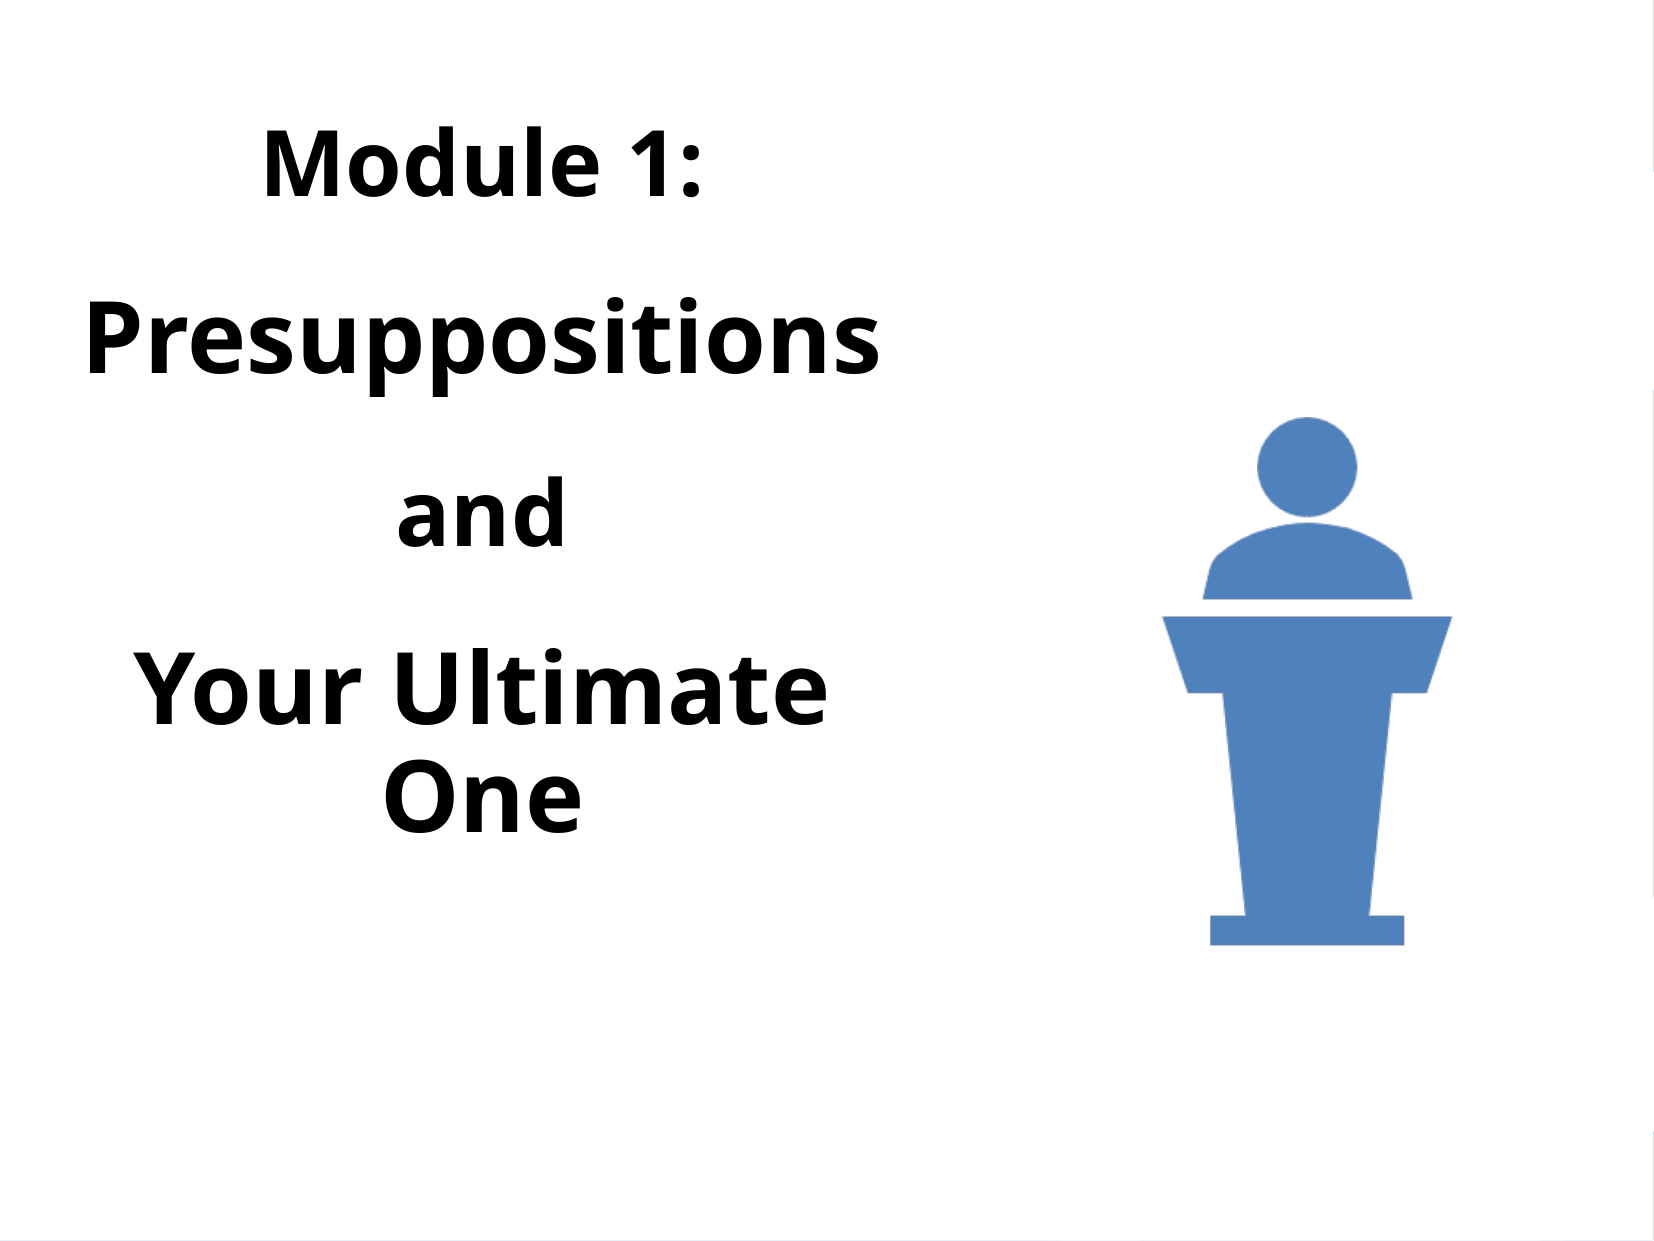

# Module 1: Presuppositions and Your Ultimate One